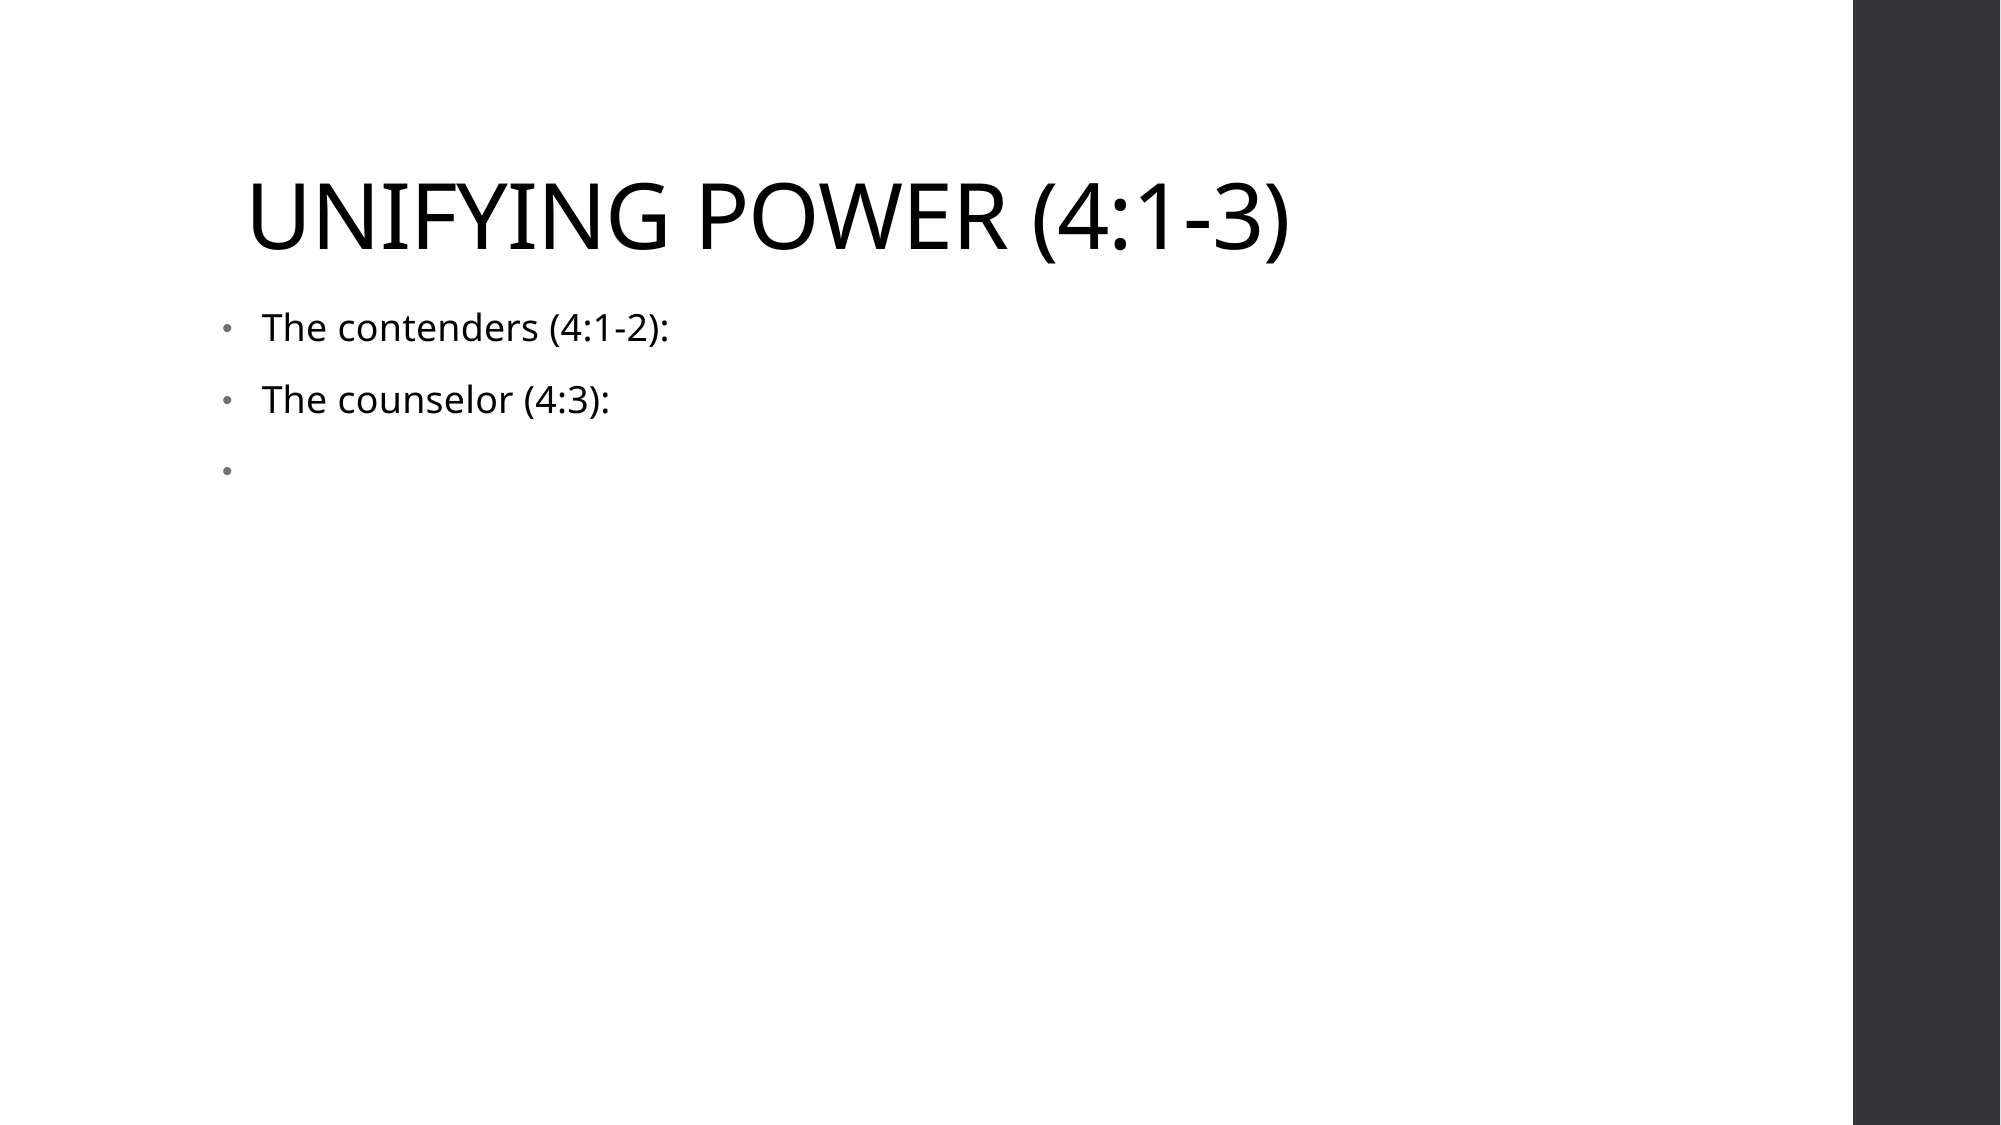

# UNIFYING POWER (4:1-3)
 The contenders (4:1-2):
 The counselor (4:3):